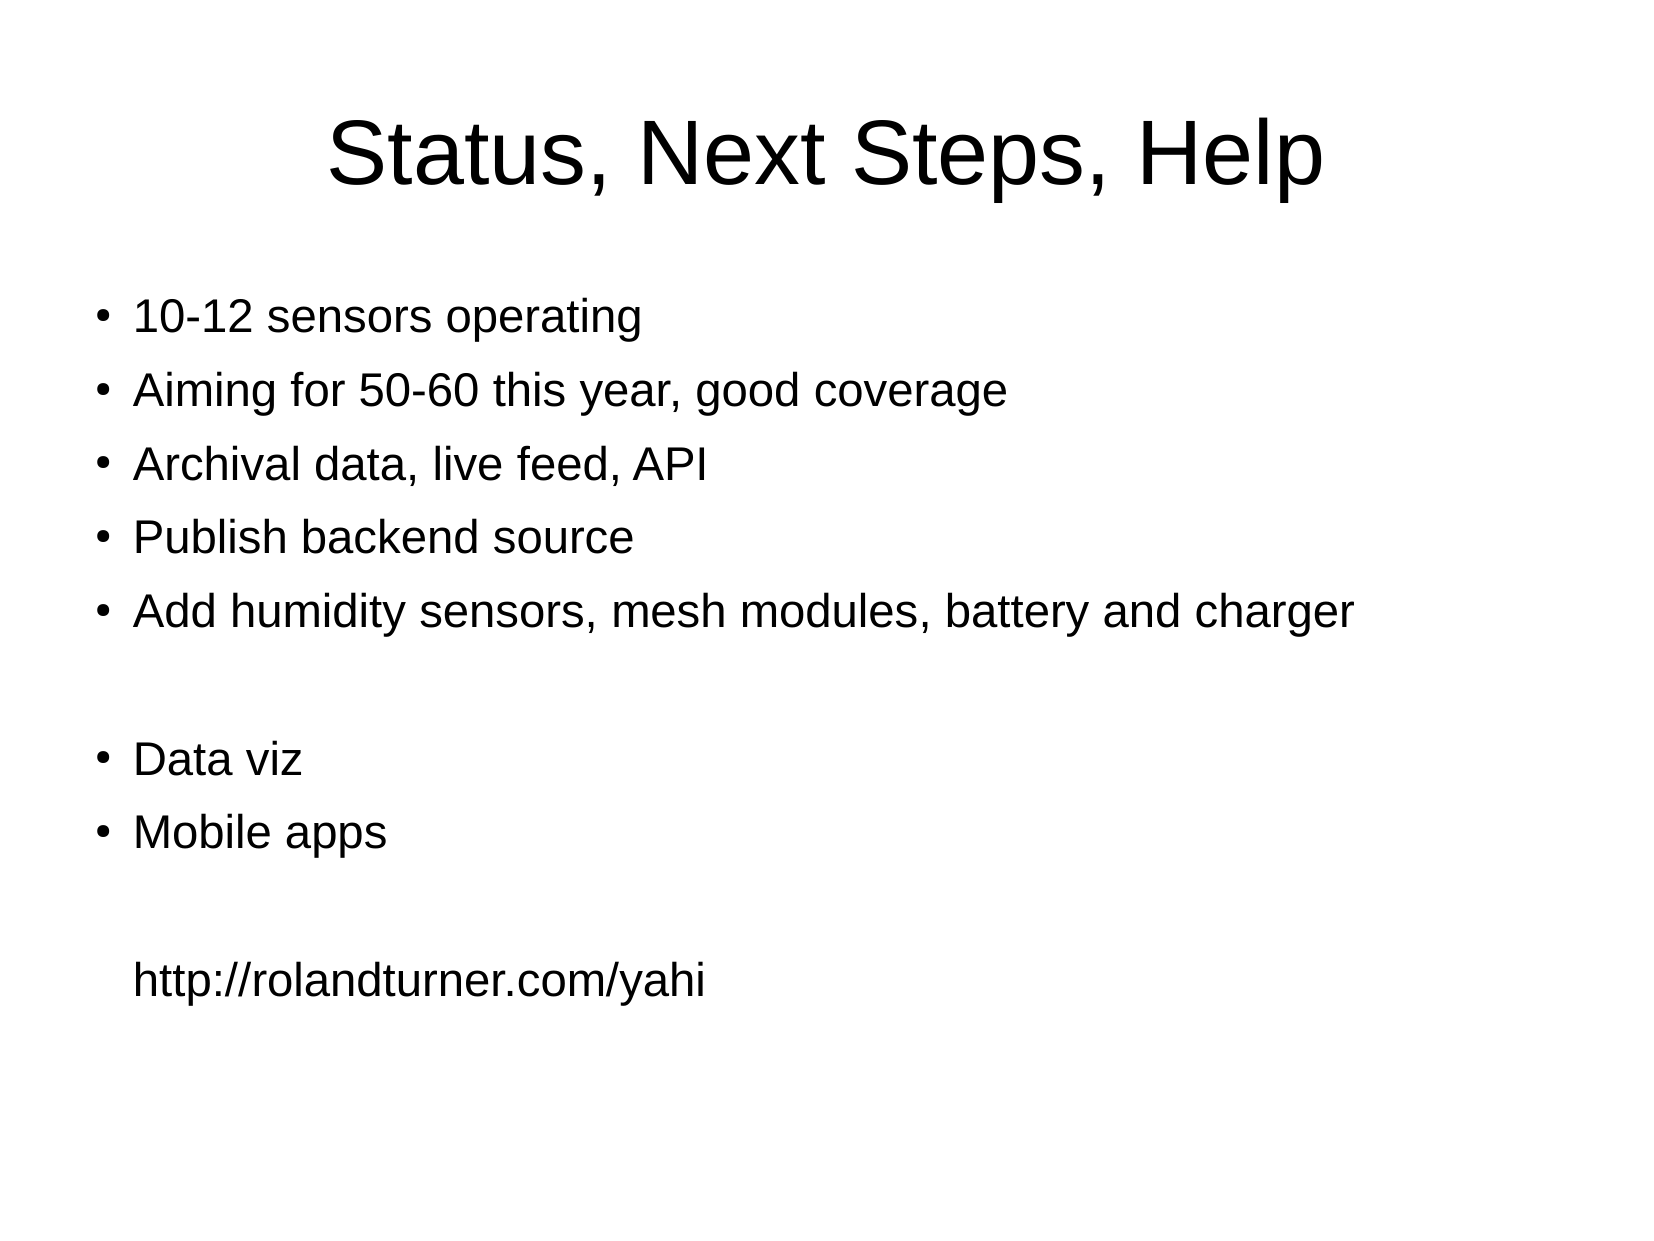

# Status, Next Steps, Help
10-12 sensors operating
Aiming for 50-60 this year, good coverage
Archival data, live feed, API
Publish backend source
Add humidity sensors, mesh modules, battery and charger
Data viz
Mobile apps
http://rolandturner.com/yahi